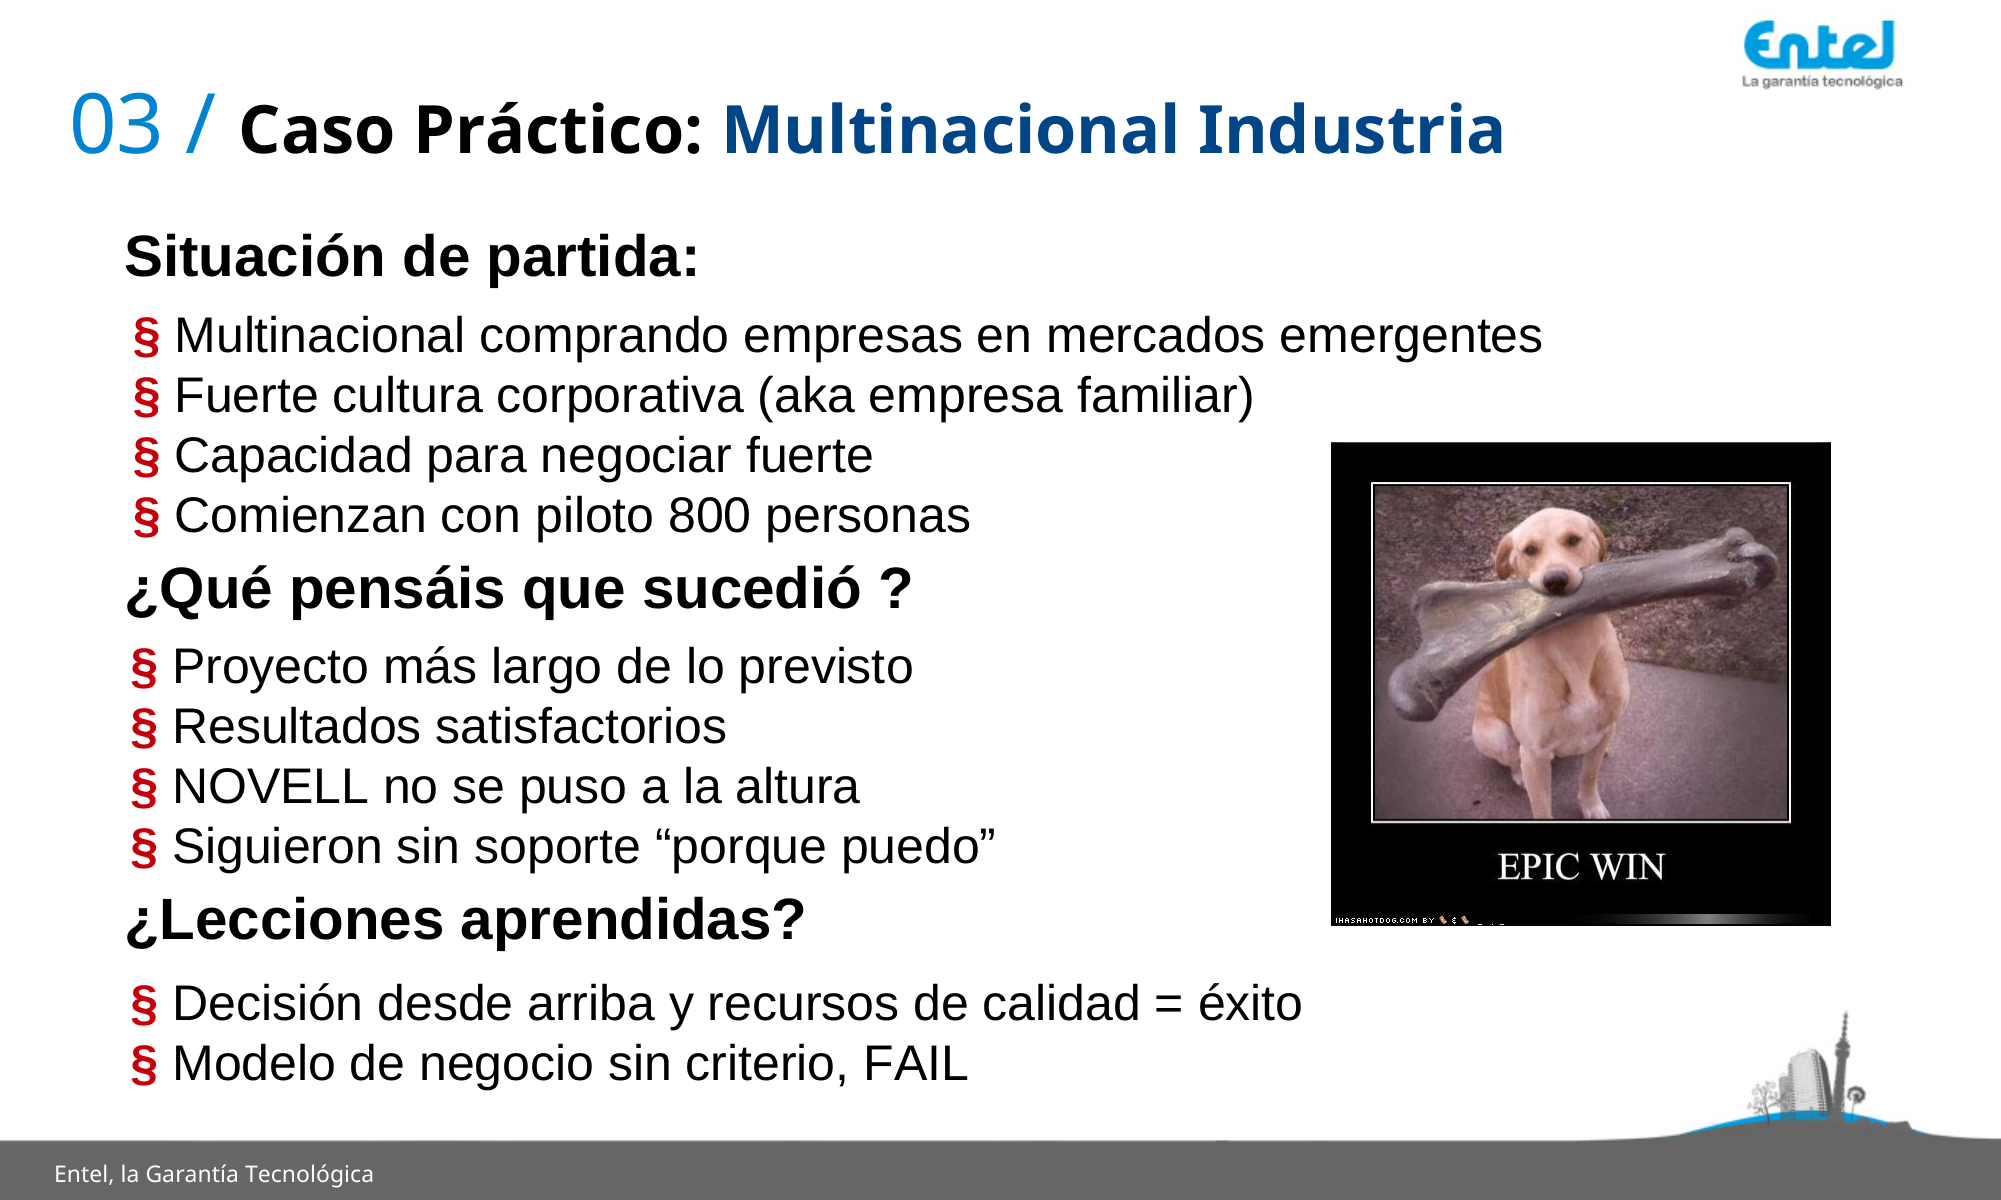

03 / Caso Práctico: Multinacional Industria
Situación de partida:
§ Multinacional comprando empresas en mercados emergentes
§ Fuerte cultura corporativa (aka empresa familiar)
§ Capacidad para negociar fuerte
§ Comienzan con piloto 800 personas
§ Proyecto más largo de lo previsto
§ Resultados satisfactorios
§ NOVELL no se puso a la altura
§ Siguieron sin soporte “porque puedo”
¿Qué pensáis que sucedió ?
¿Lecciones aprendidas?
§ Decisión desde arriba y recursos de calidad = éxito
§ Modelo de negocio sin criterio, FAIL
Entel, la Garantía Tecnológica